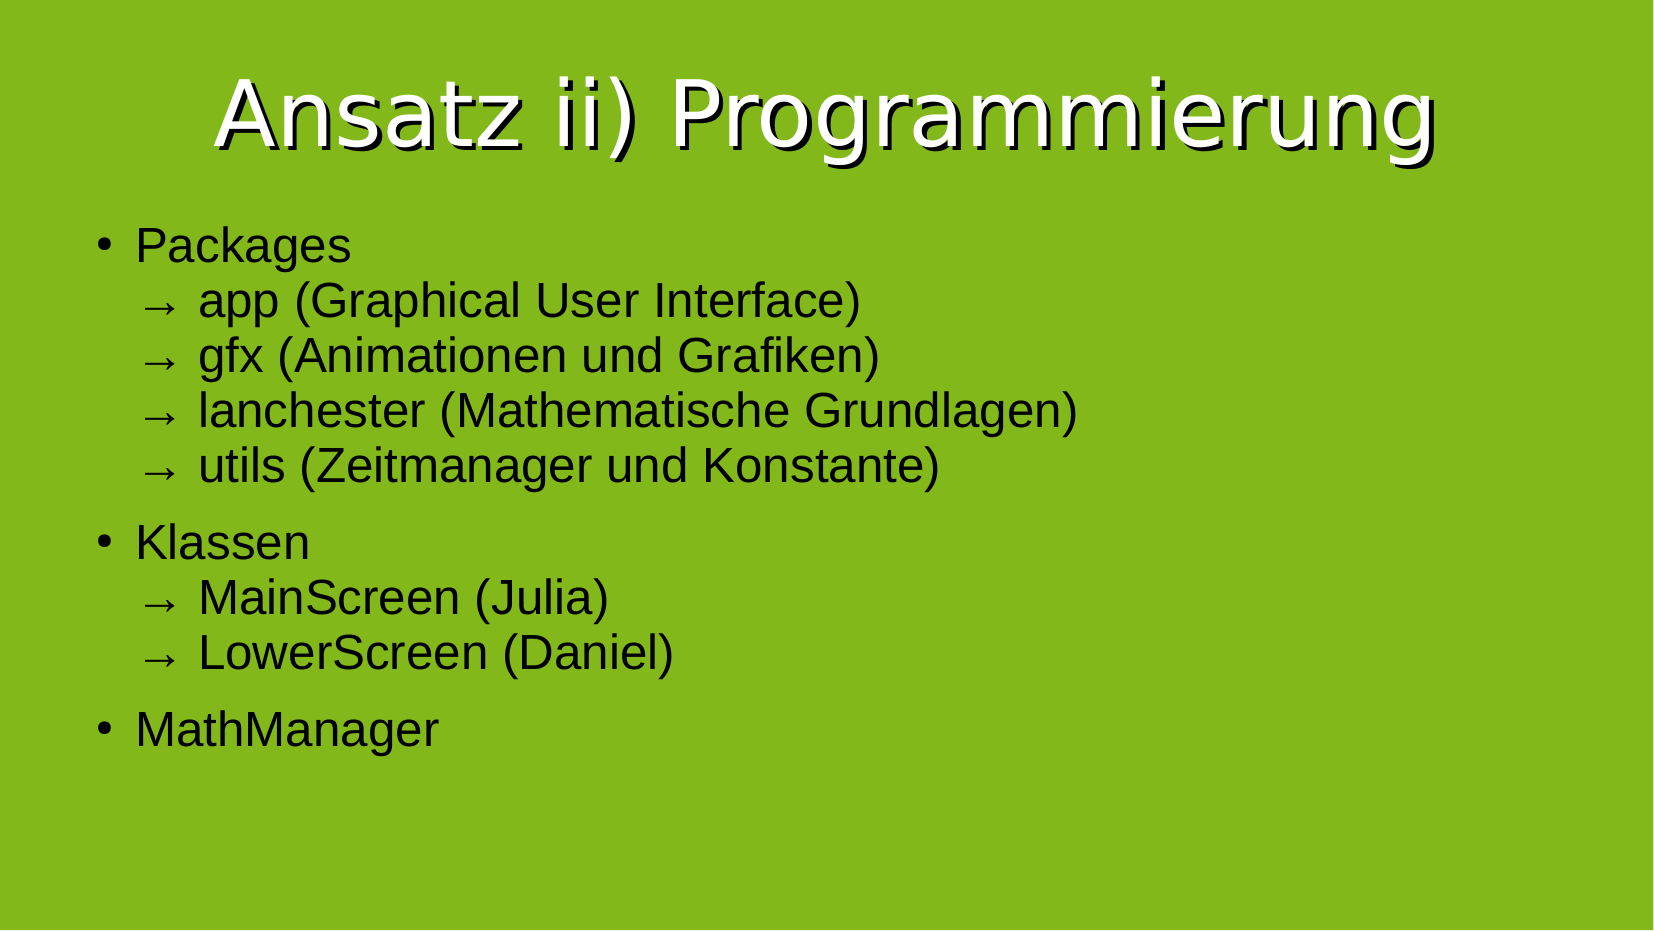

# Ansatz ii) Programmierung
Packages
→ app (Graphical User Interface)
→ gfx (Animationen und Grafiken)
→ lanchester (Mathematische Grundlagen)
→ utils (Zeitmanager und Konstante)
Klassen
→ MainScreen (Julia)
→ LowerScreen (Daniel)
MathManager